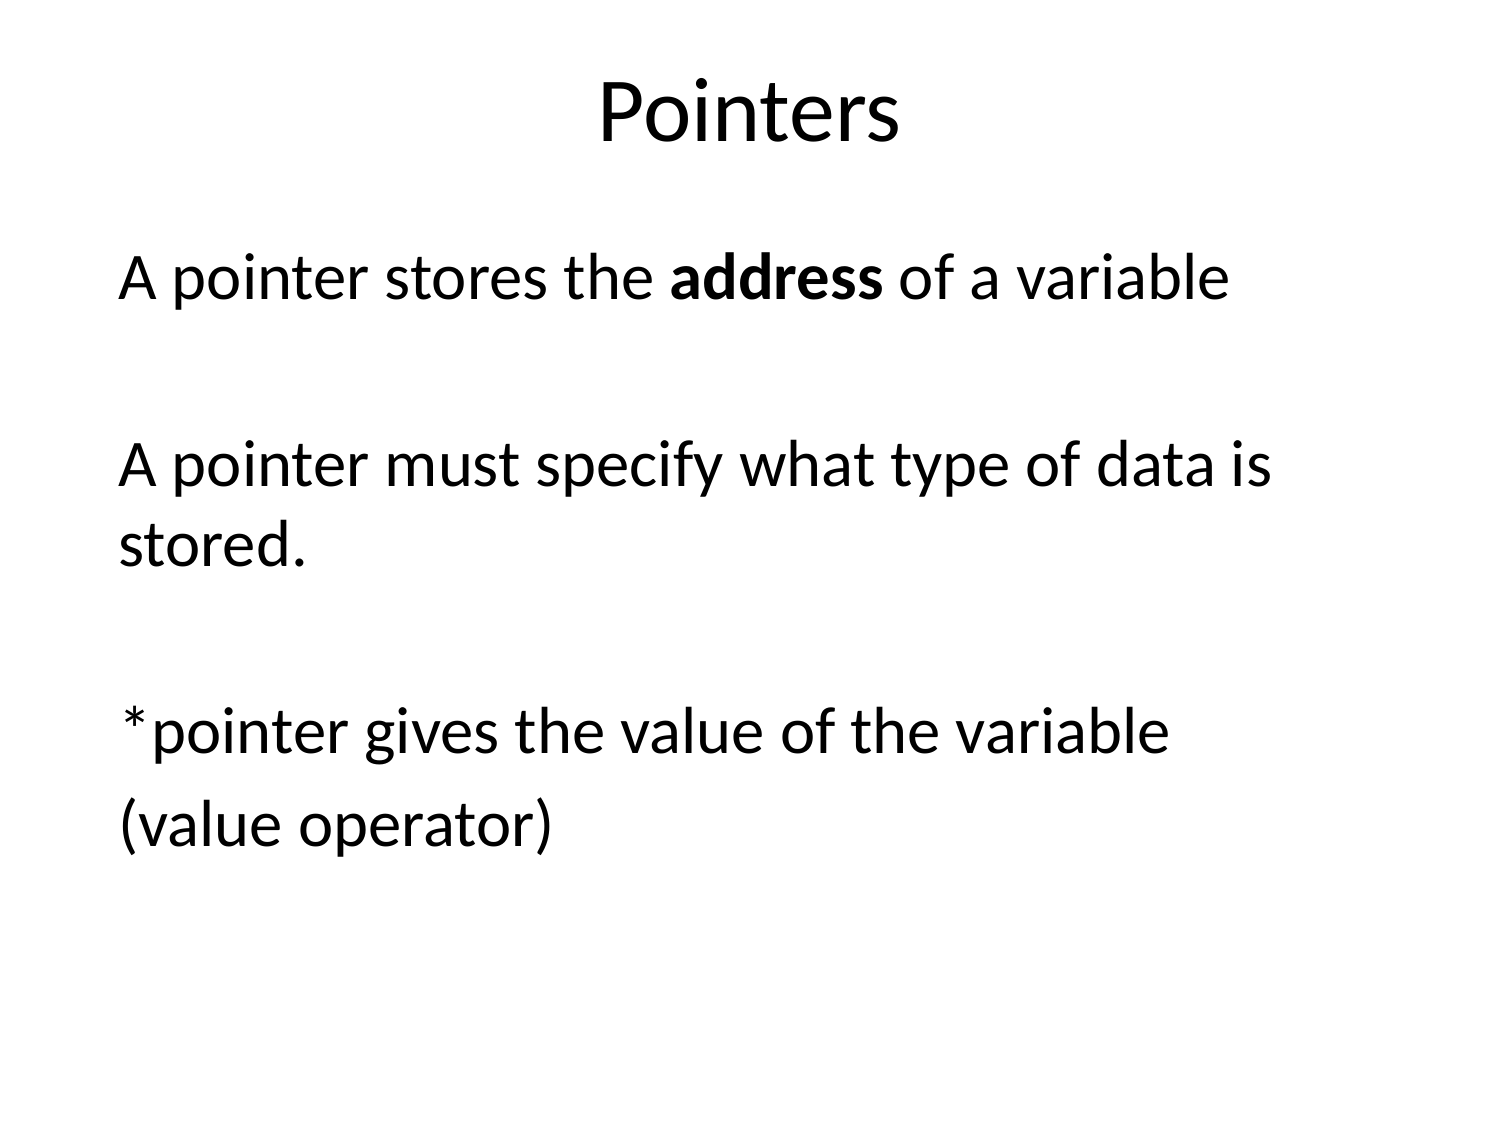

Pointers
# A pointer stores the address of a variable
A pointer must specify what type of data is stored.
*pointer gives the value of the variable
(value operator)